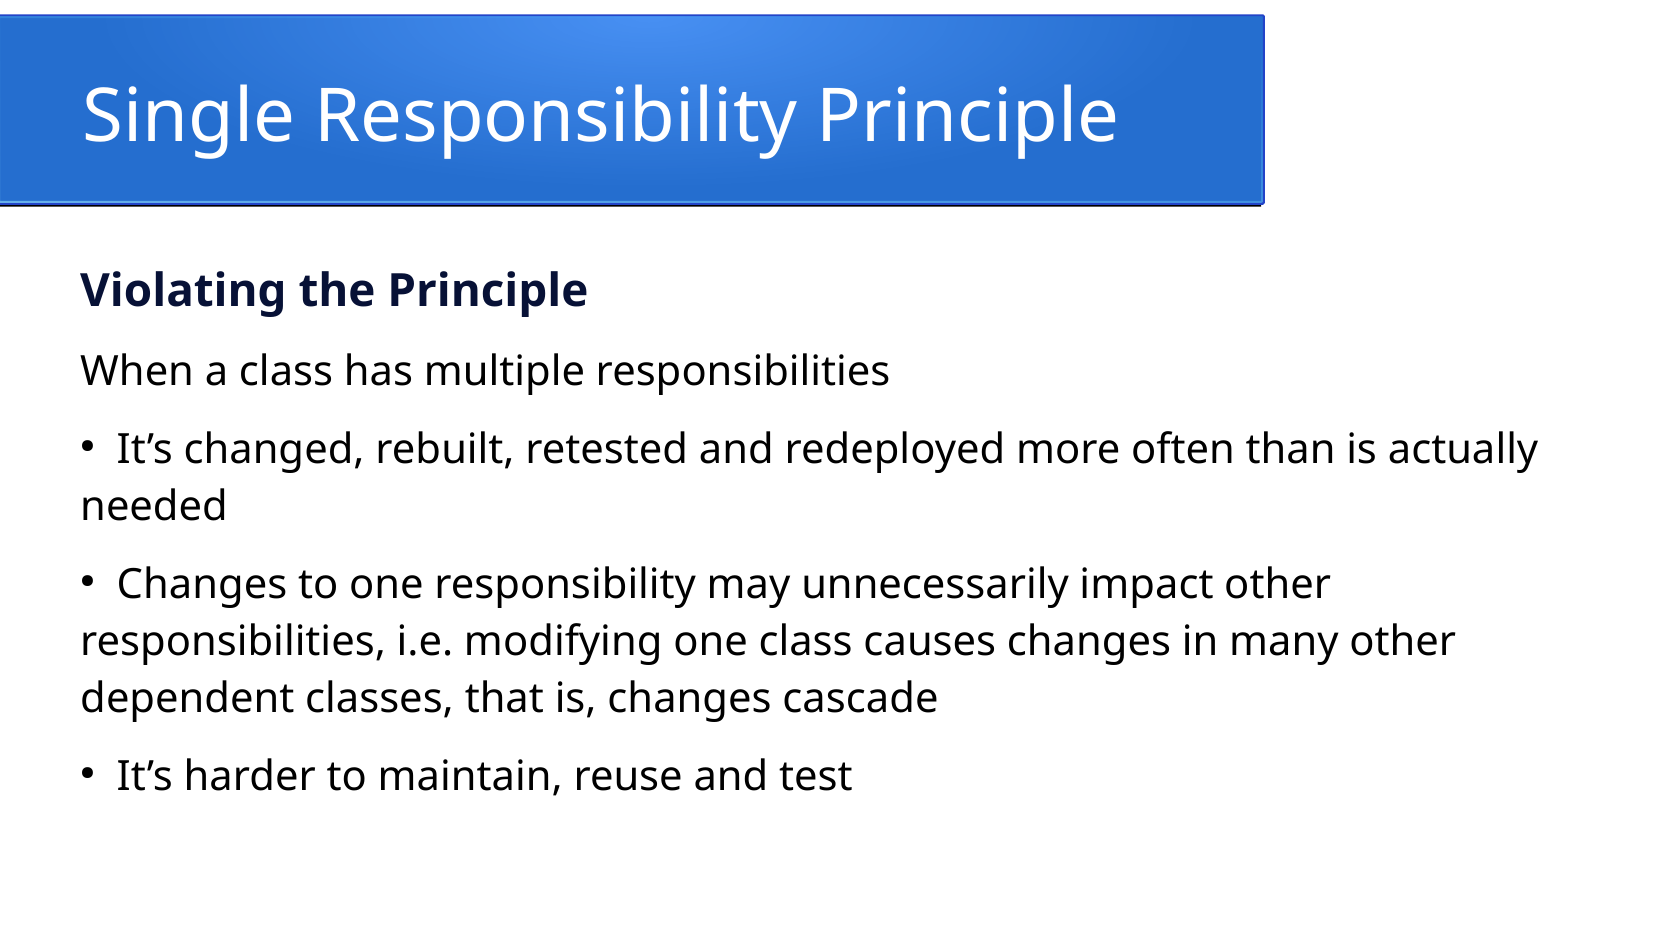

# Single Responsibility Principle
Violating the Principle
When a class has multiple responsibilities
 It’s changed, rebuilt, retested and redeployed more often than is actually needed
 Changes to one responsibility may unnecessarily impact other responsibilities, i.e. modifying one class causes changes in many other dependent classes, that is, changes cascade
 It’s harder to maintain, reuse and test